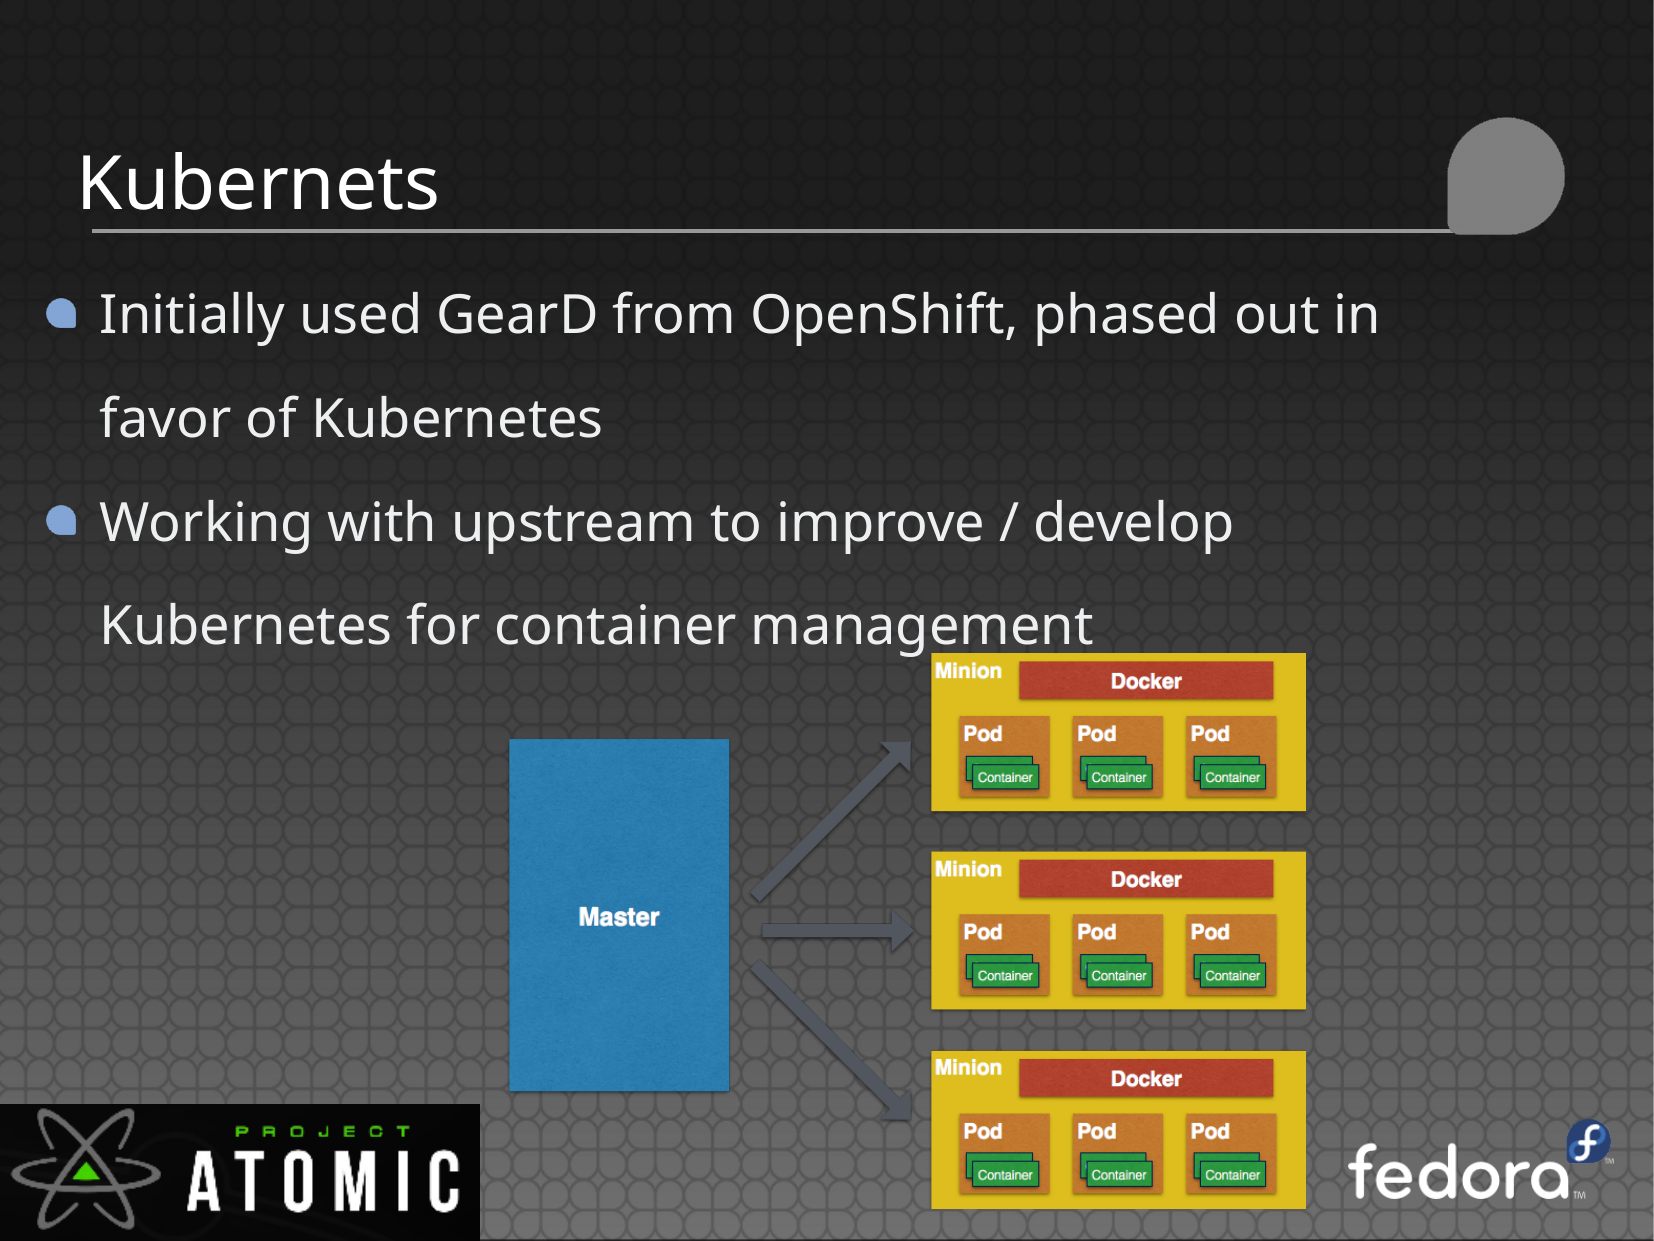

# Kubernets
Initially used GearD from OpenShift, phased out in
favor of Kubernetes
Working with upstream to improve / develop
Kubernetes for container management